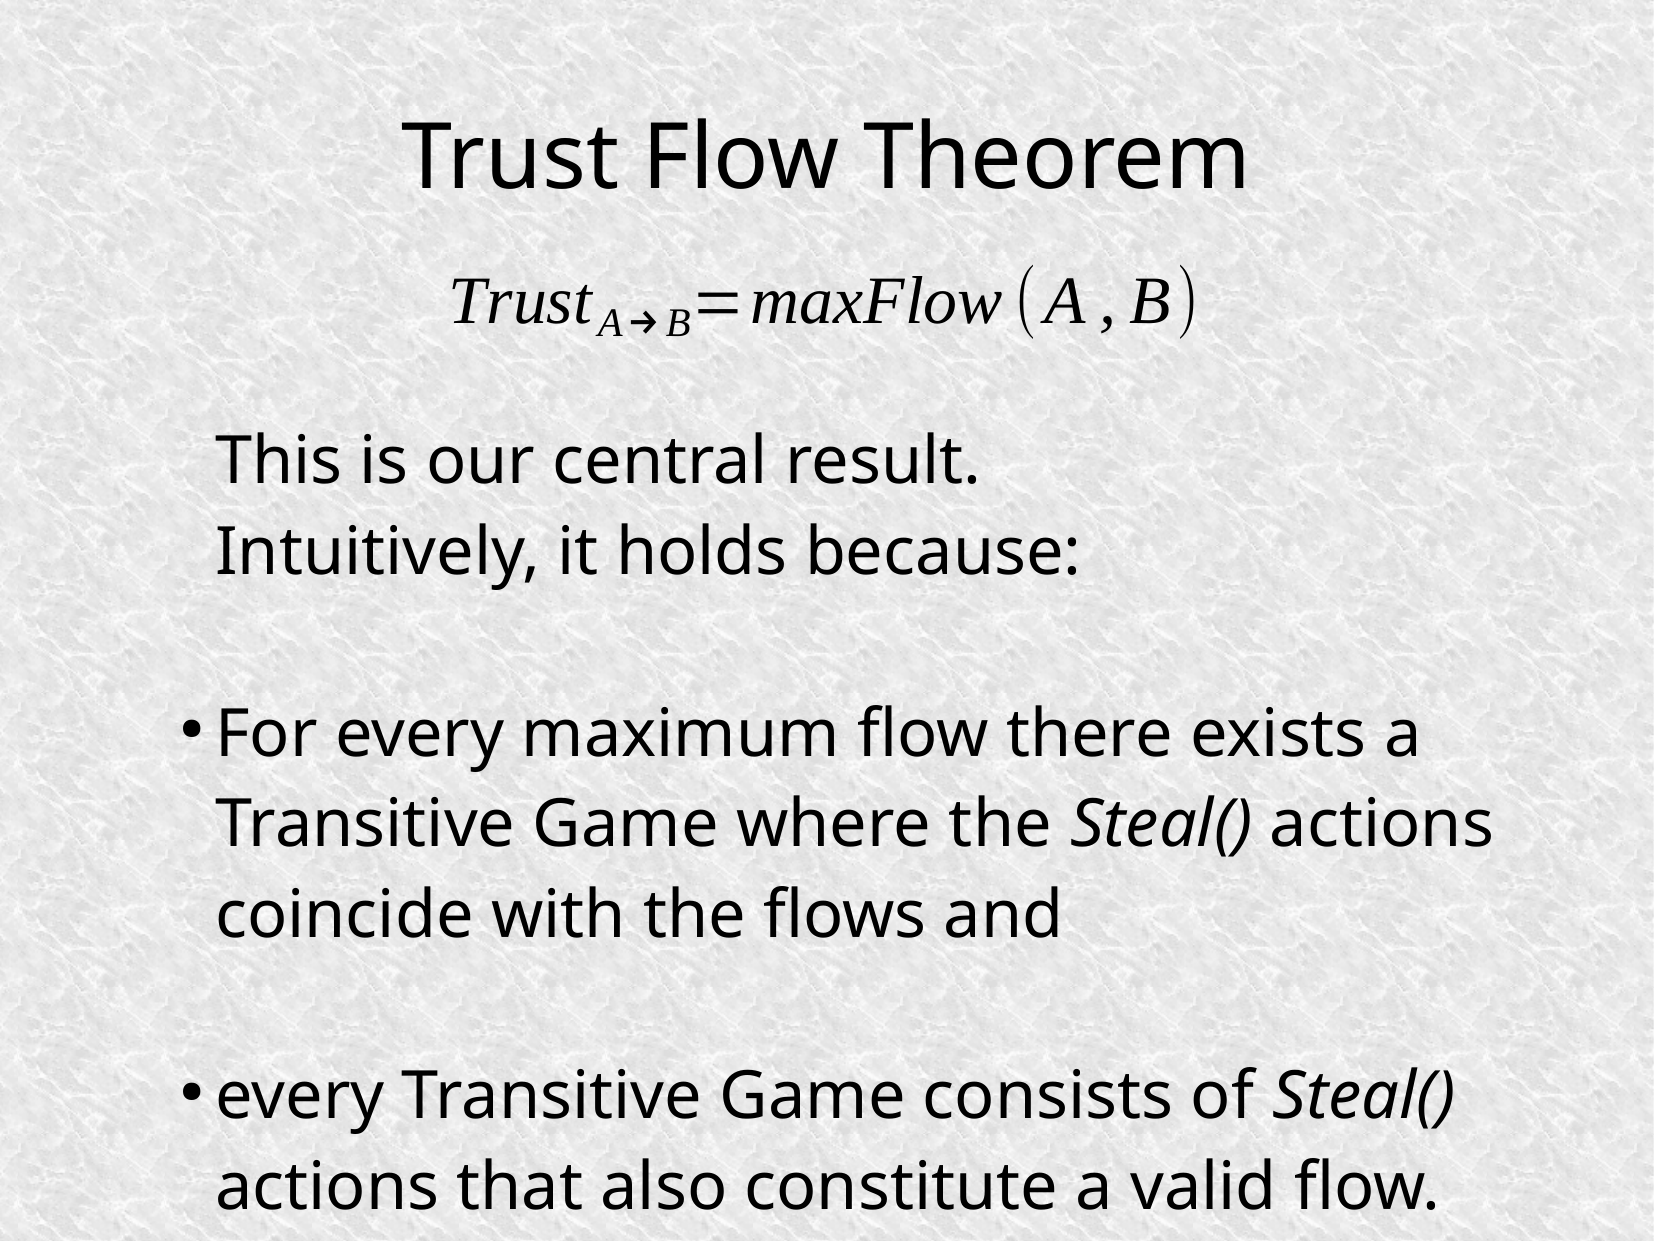

# Trust Flow Theorem
This is our central result.
Intuitively, it holds because:
For every maximum flow there exists a Transitive Game where the Steal() actions coincide with the flows and
every Transitive Game consists of Steal() actions that also constitute a valid flow.